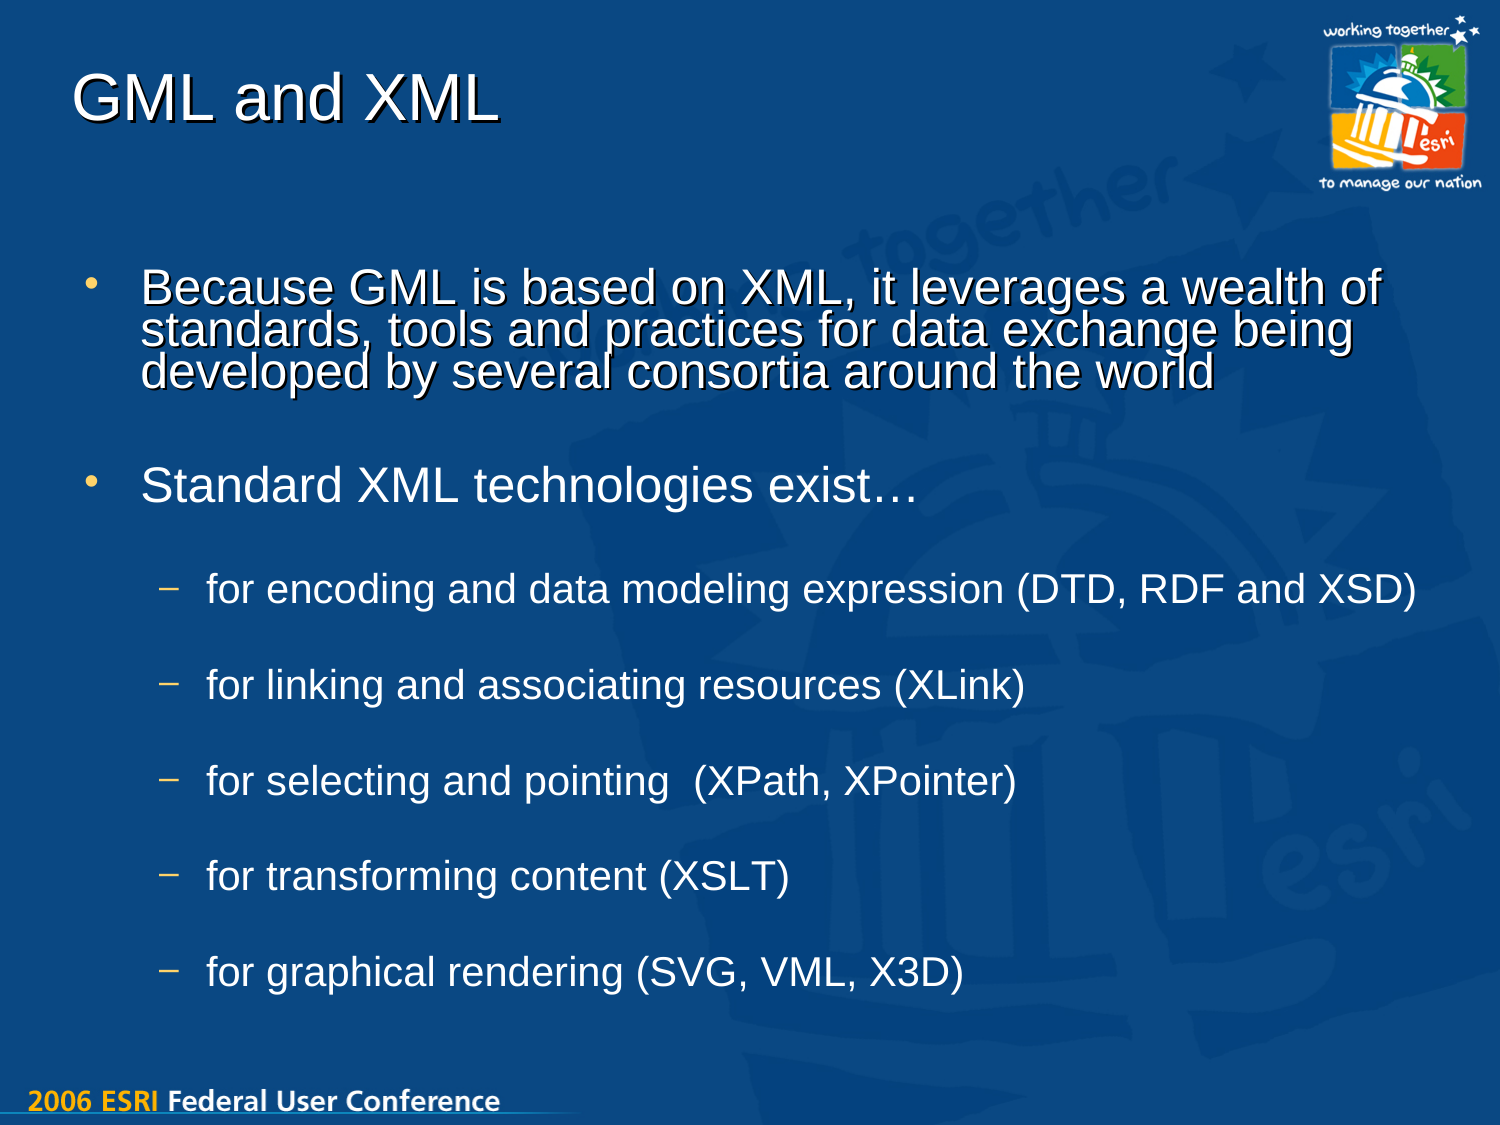

# GML and XML
Because GML is based on XML, it leverages a wealth of standards, tools and practices for data exchange being developed by several consortia around the world
Standard XML technologies exist…
for encoding and data modeling expression (DTD, RDF and XSD)
for linking and associating resources (XLink)
for selecting and pointing (XPath, XPointer)
for transforming content (XSLT)
for graphical rendering (SVG, VML, X3D)